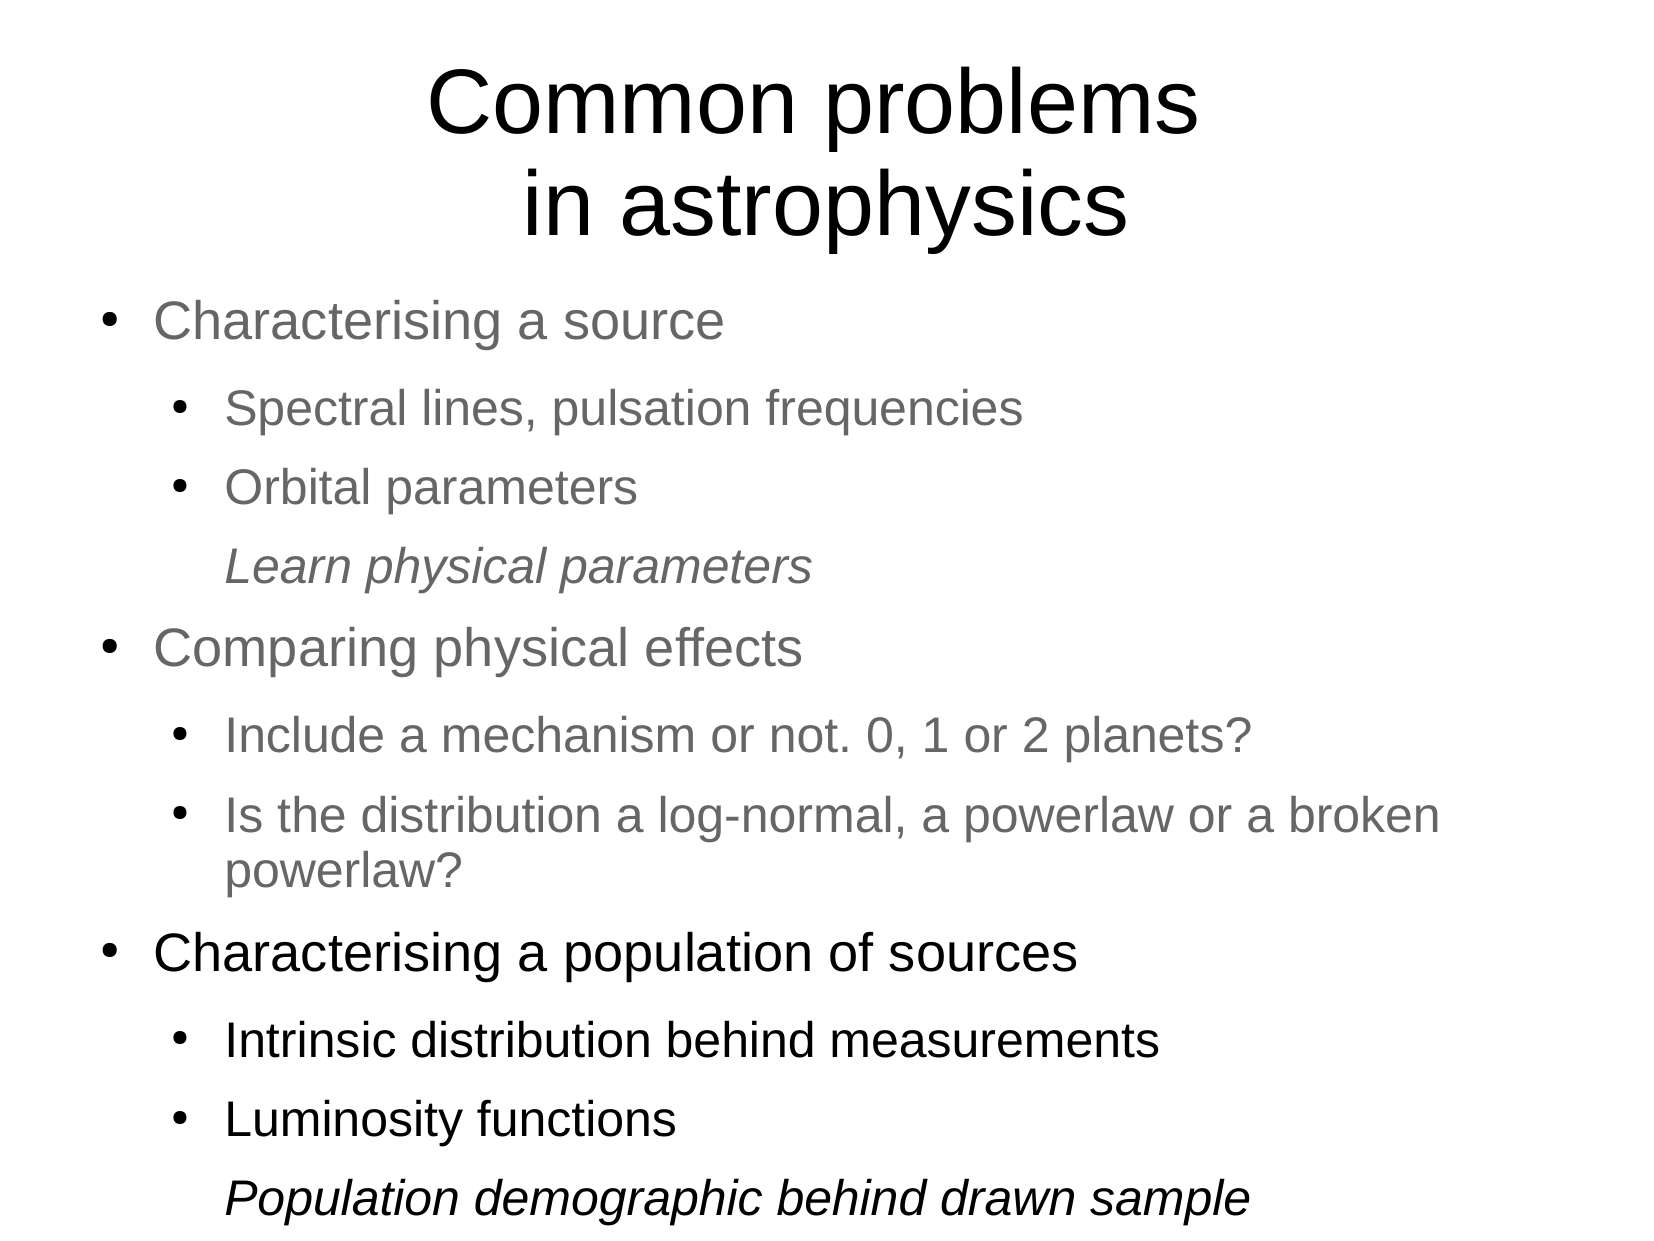

# Common problems in astrophysics
Characterising a source
Spectral lines, pulsation frequencies
Orbital parameters
Learn physical parameters
Comparing physical effects
Include a mechanism or not. 0, 1 or 2 planets?
Is the distribution a log-normal, a powerlaw or a broken powerlaw?
Characterising a population of sources
Intrinsic distribution behind measurements
Luminosity functions
Population demographic behind drawn sample